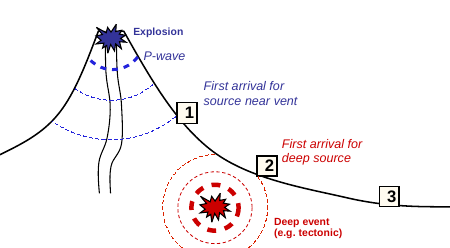

Explosion
P-wave
First arrival for
source near vent
1
First arrival for
deep source
2
3
Deep event
(e.g. tectonic)